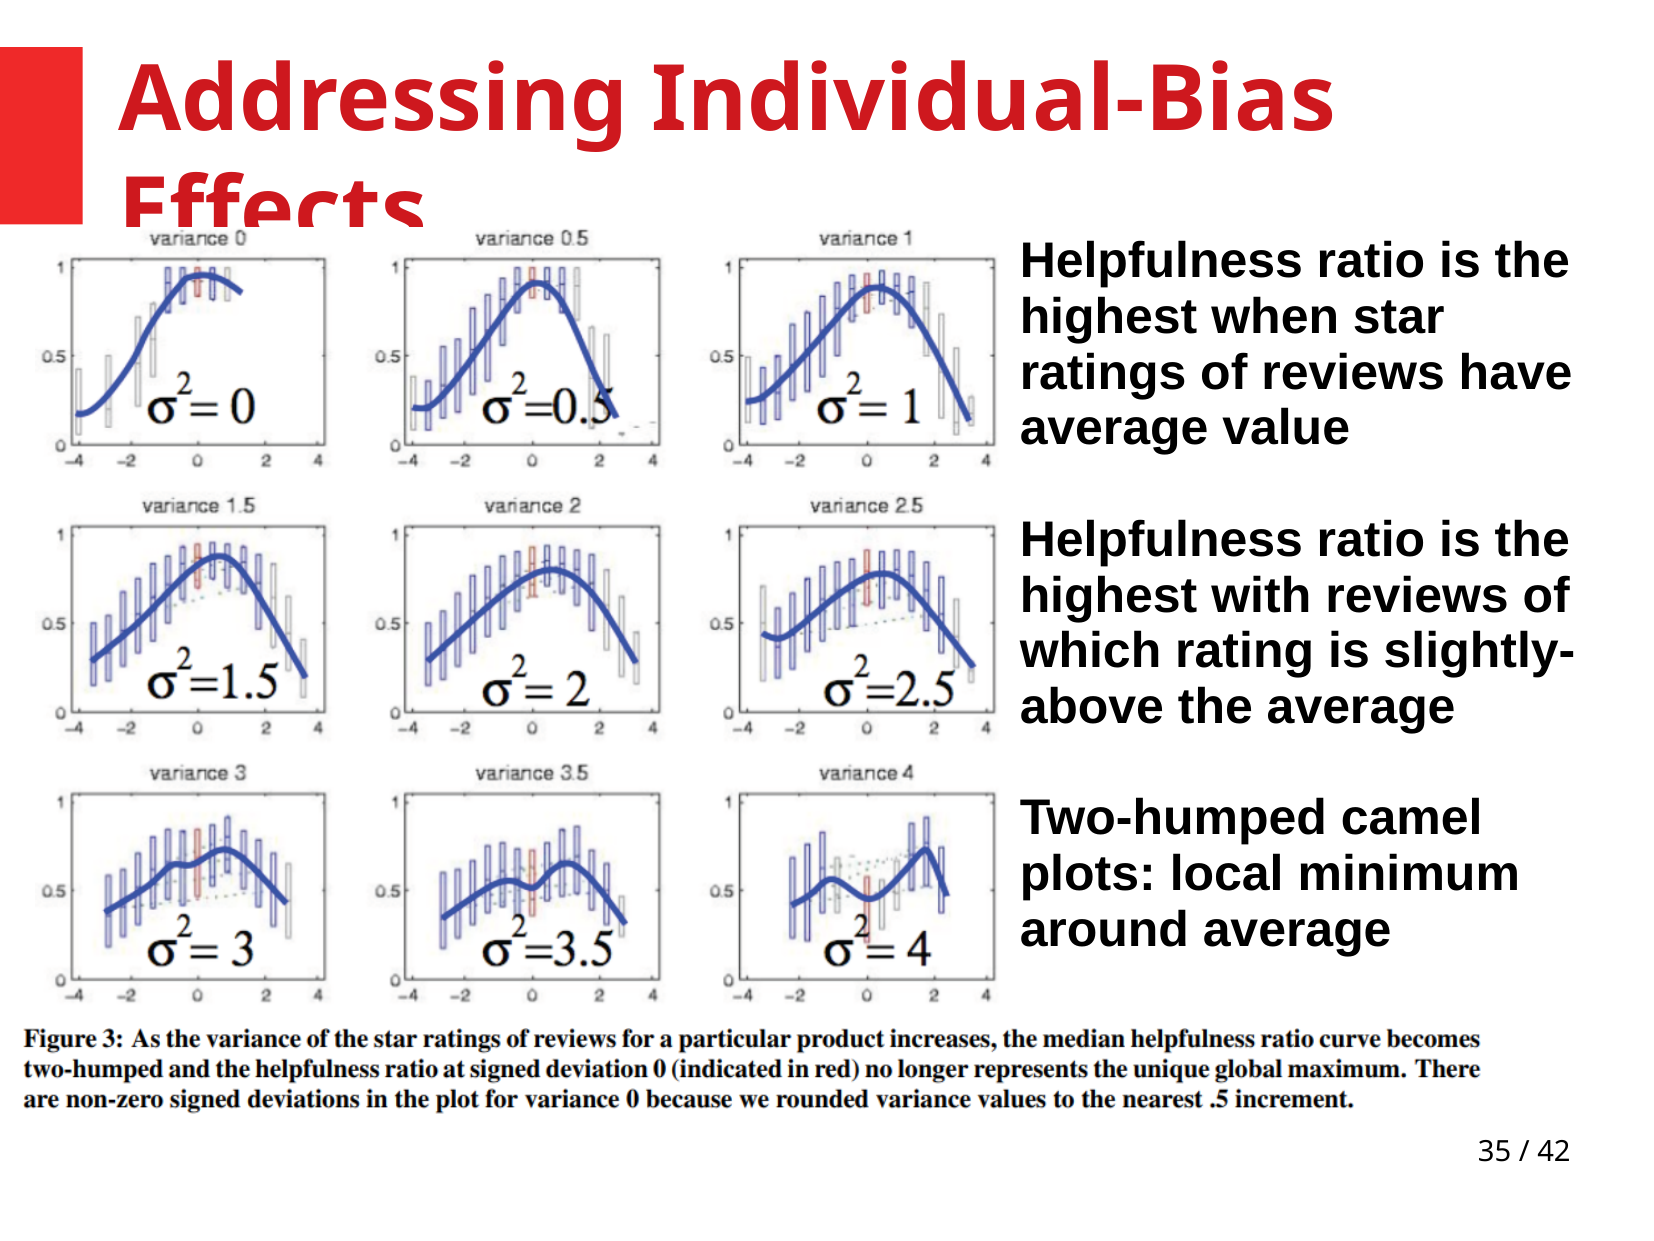

# Addressing Individual-Bias Effects
Helpfulness ratio is the highest when star ratings of reviews have average value
Helpfulness ratio is the highest with reviews of which rating is slightly-above the average
Two-humped camel plots: local minimum around average
35